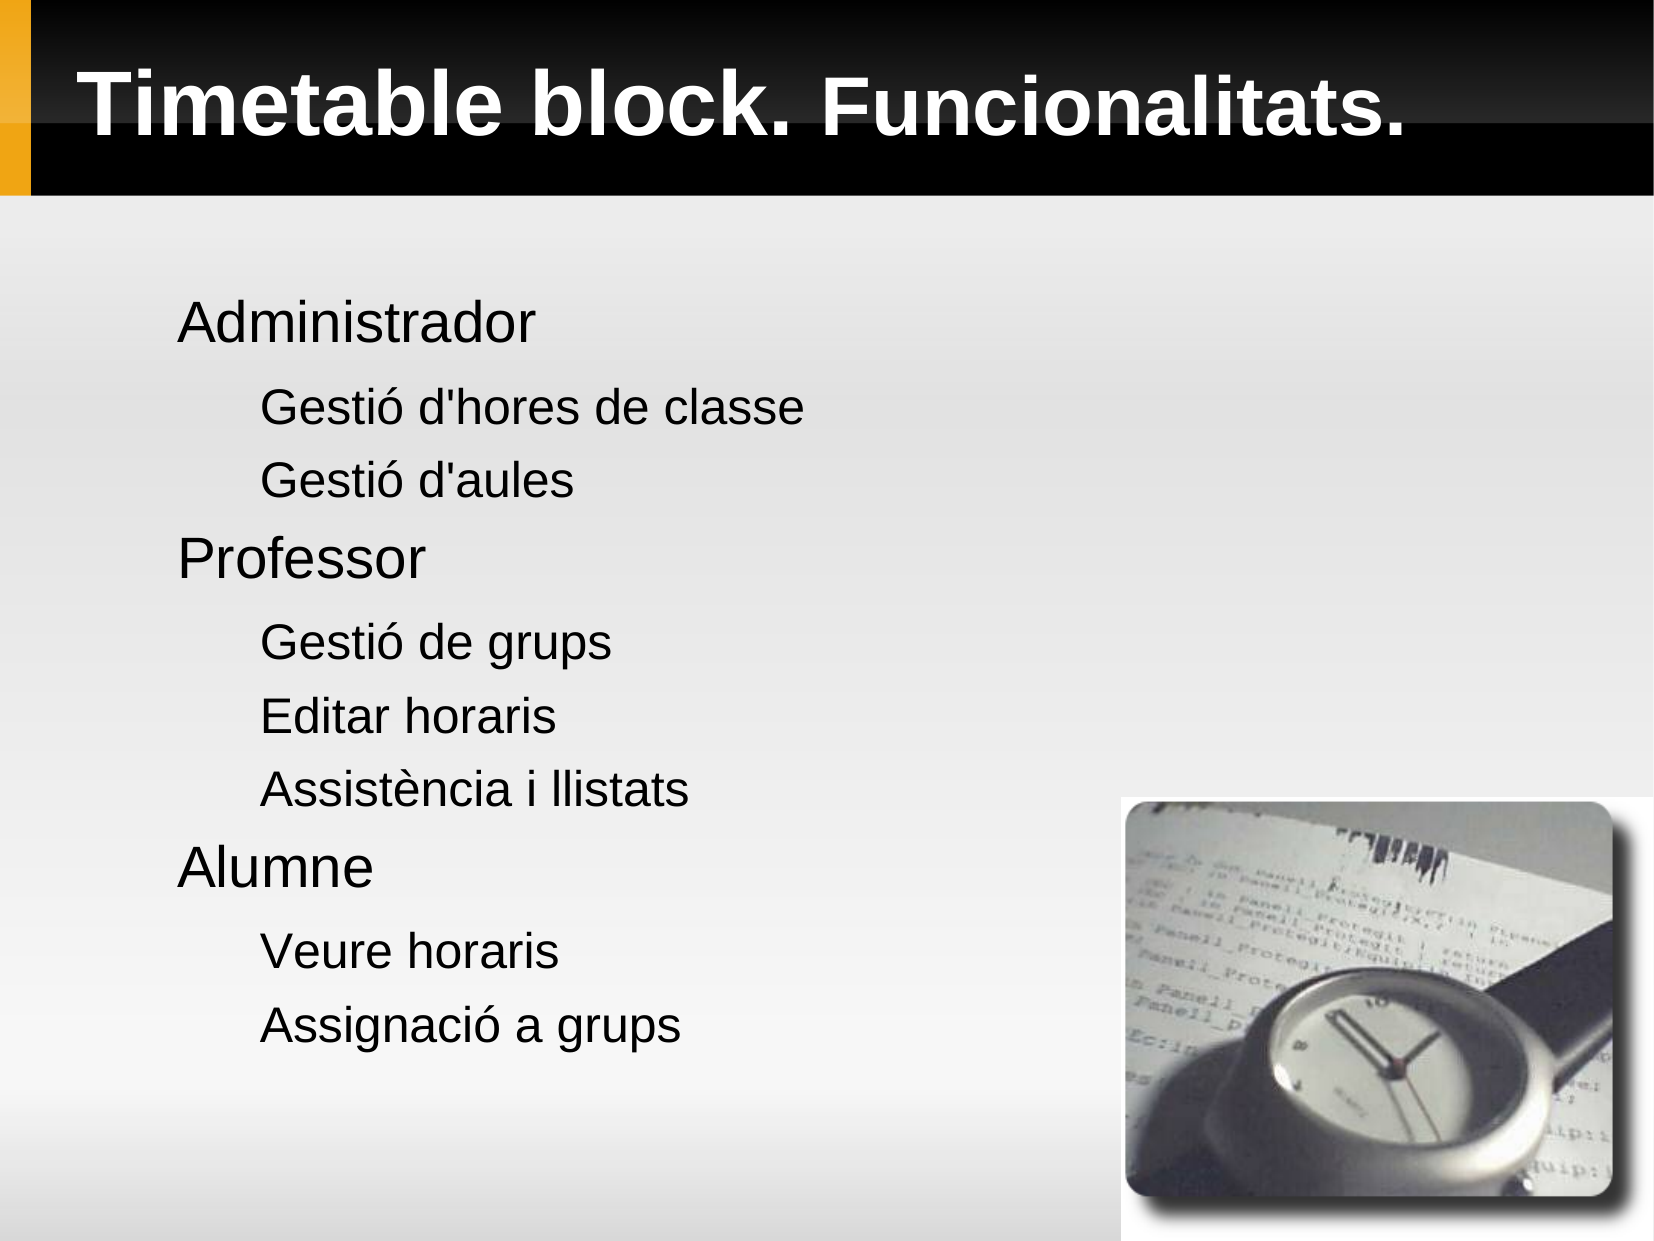

# Timetable block. Funcionalitats.
Administrador
Gestió d'hores de classe
Gestió d'aules
Professor
Gestió de grups
Editar horaris
Assistència i llistats
Alumne
Veure horaris
Assignació a grups